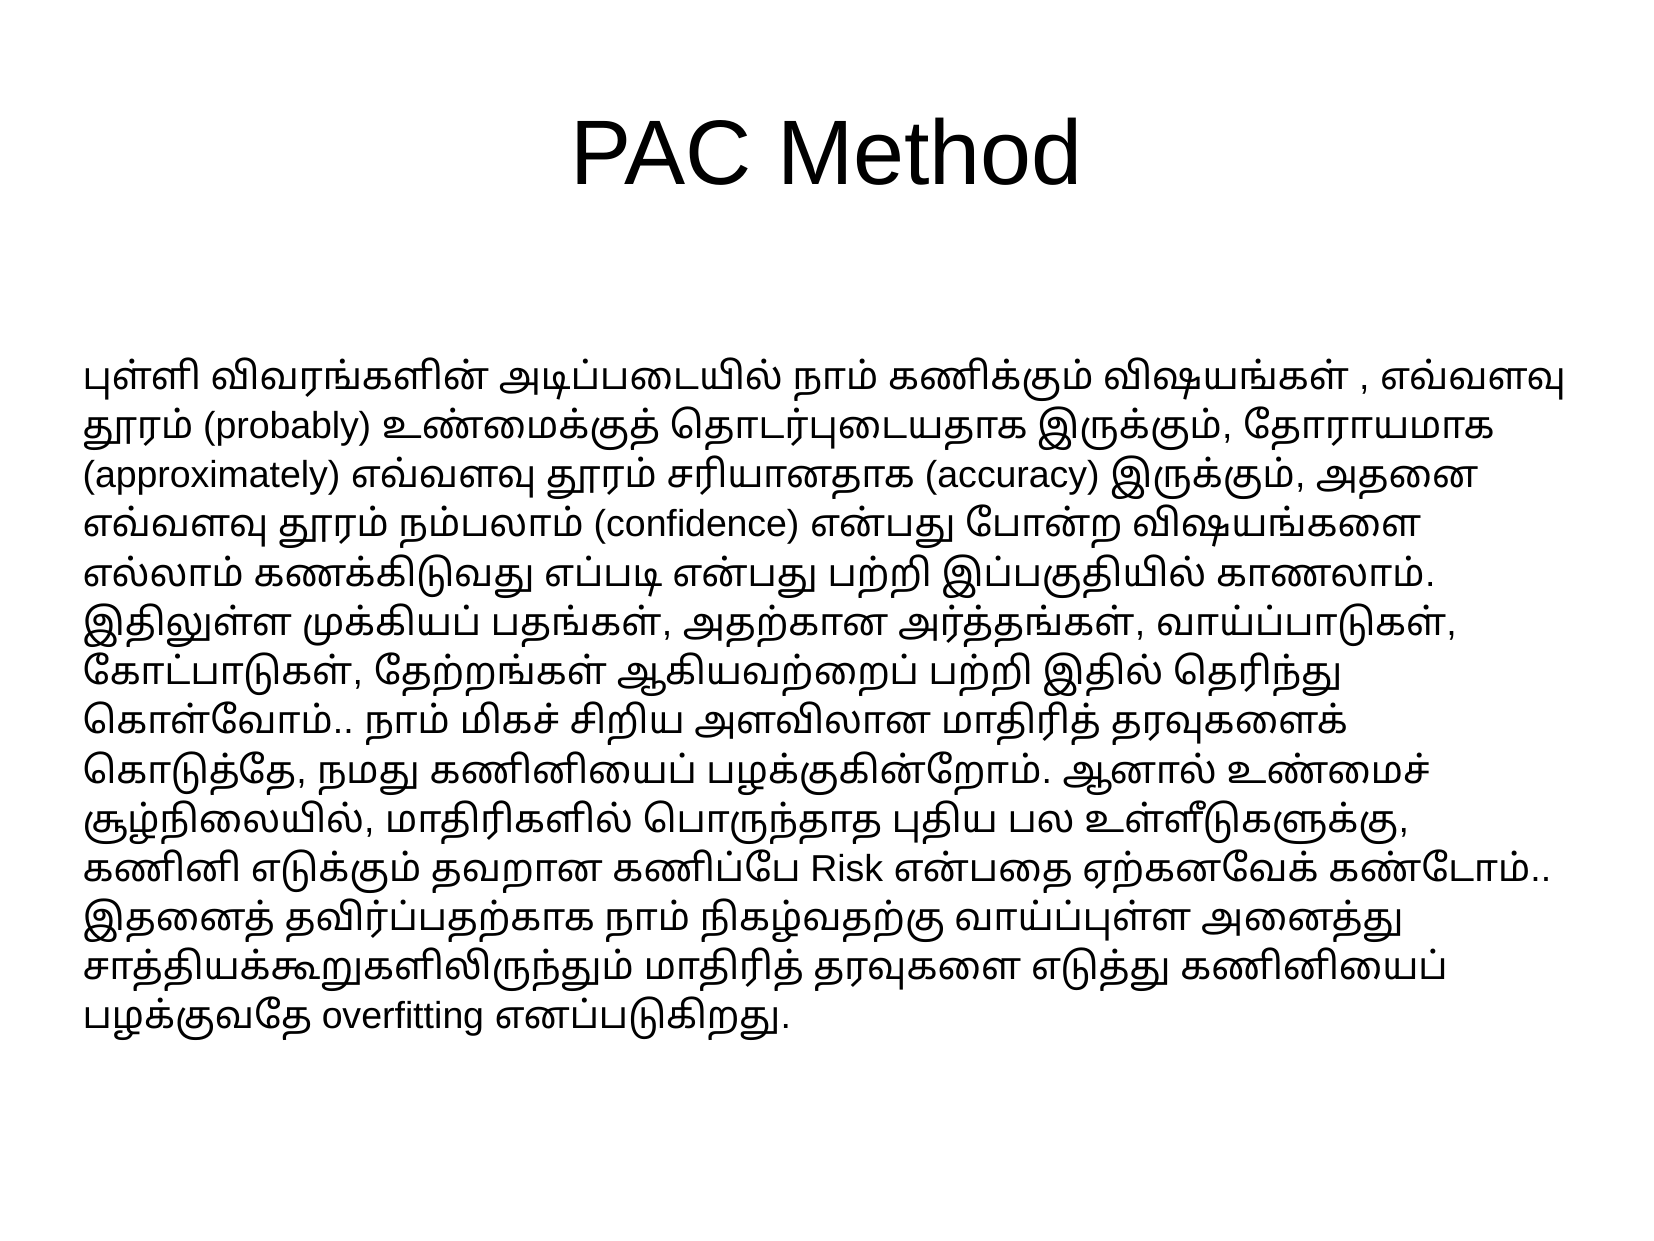

# PAC Method
புள்ளி விவரங்களின் அடிப்படையில் நாம் கணிக்கும் விஷயங்கள் , எவ்வளவு தூரம் (probably) உண்மைக்குத் தொடர்புடையதாக இருக்கும், தோராயமாக (approximately) எவ்வளவு தூரம் சரியானதாக (accuracy) இருக்கும், அதனை எவ்வளவு தூரம் நம்பலாம் (confidence) என்பது போன்ற விஷயங்களை எல்லாம் கணக்கிடுவது எப்படி என்பது பற்றி இப்பகுதியில் காணலாம். இதிலுள்ள முக்கியப் பதங்கள், அதற்கான அர்த்தங்கள், வாய்ப்பாடுகள், கோட்பாடுகள், தேற்றங்கள் ஆகியவற்றைப் பற்றி இதில் தெரிந்து கொள்வோம்.. நாம் மிகச் சிறிய அளவிலான மாதிரித் தரவுகளைக் கொடுத்தே, நமது கணினியைப் பழக்குகின்றோம். ஆனால் உண்மைச் சூழ்நிலையில், மாதிரிகளில் பொருந்தாத புதிய பல உள்ளீடுகளுக்கு, கணினி எடுக்கும் தவறான கணிப்பே Risk என்பதை ஏற்கனவேக் கண்டோம்.. இதனைத் தவிர்ப்பதற்காக நாம் நிகழ்வதற்கு வாய்ப்புள்ள அனைத்து சாத்தியக்கூறுகளிலிருந்தும் மாதிரித் தரவுகளை எடுத்து கணினியைப் பழக்குவதே overfitting எனப்படுகிறது.